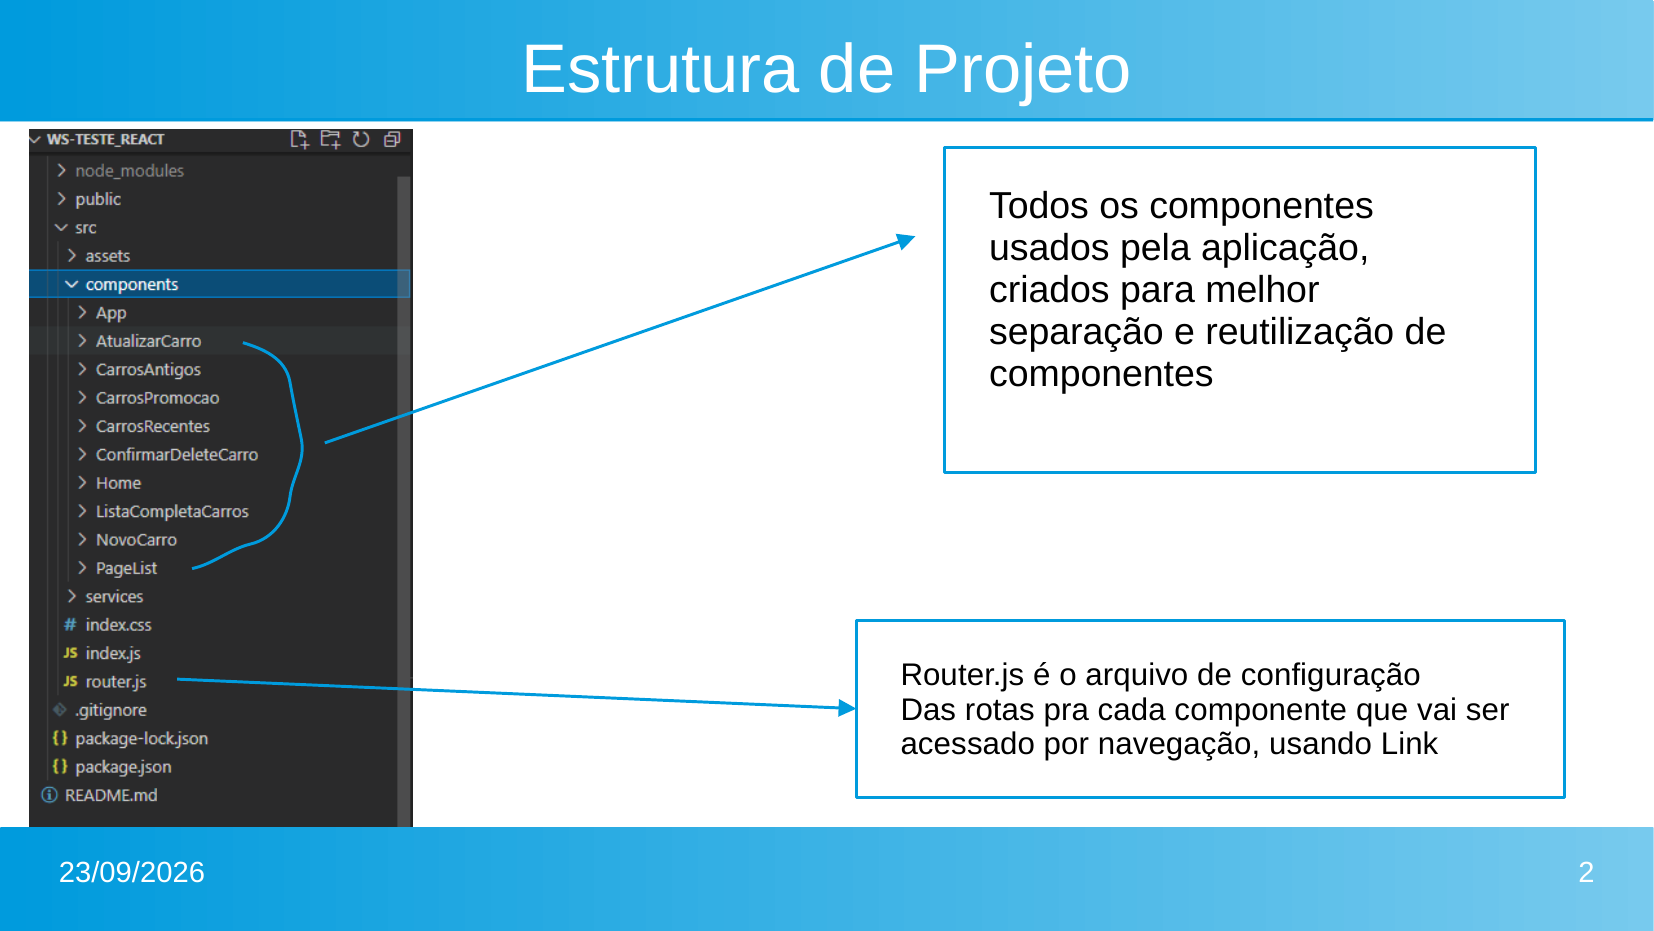

# Estrutura de Projeto
Todos os componentes usados pela aplicação, criados para melhor separação e reutilização de componentes
Router.js é o arquivo de configuração
Das rotas pra cada componente que vai ser acessado por navegação, usando Link
2